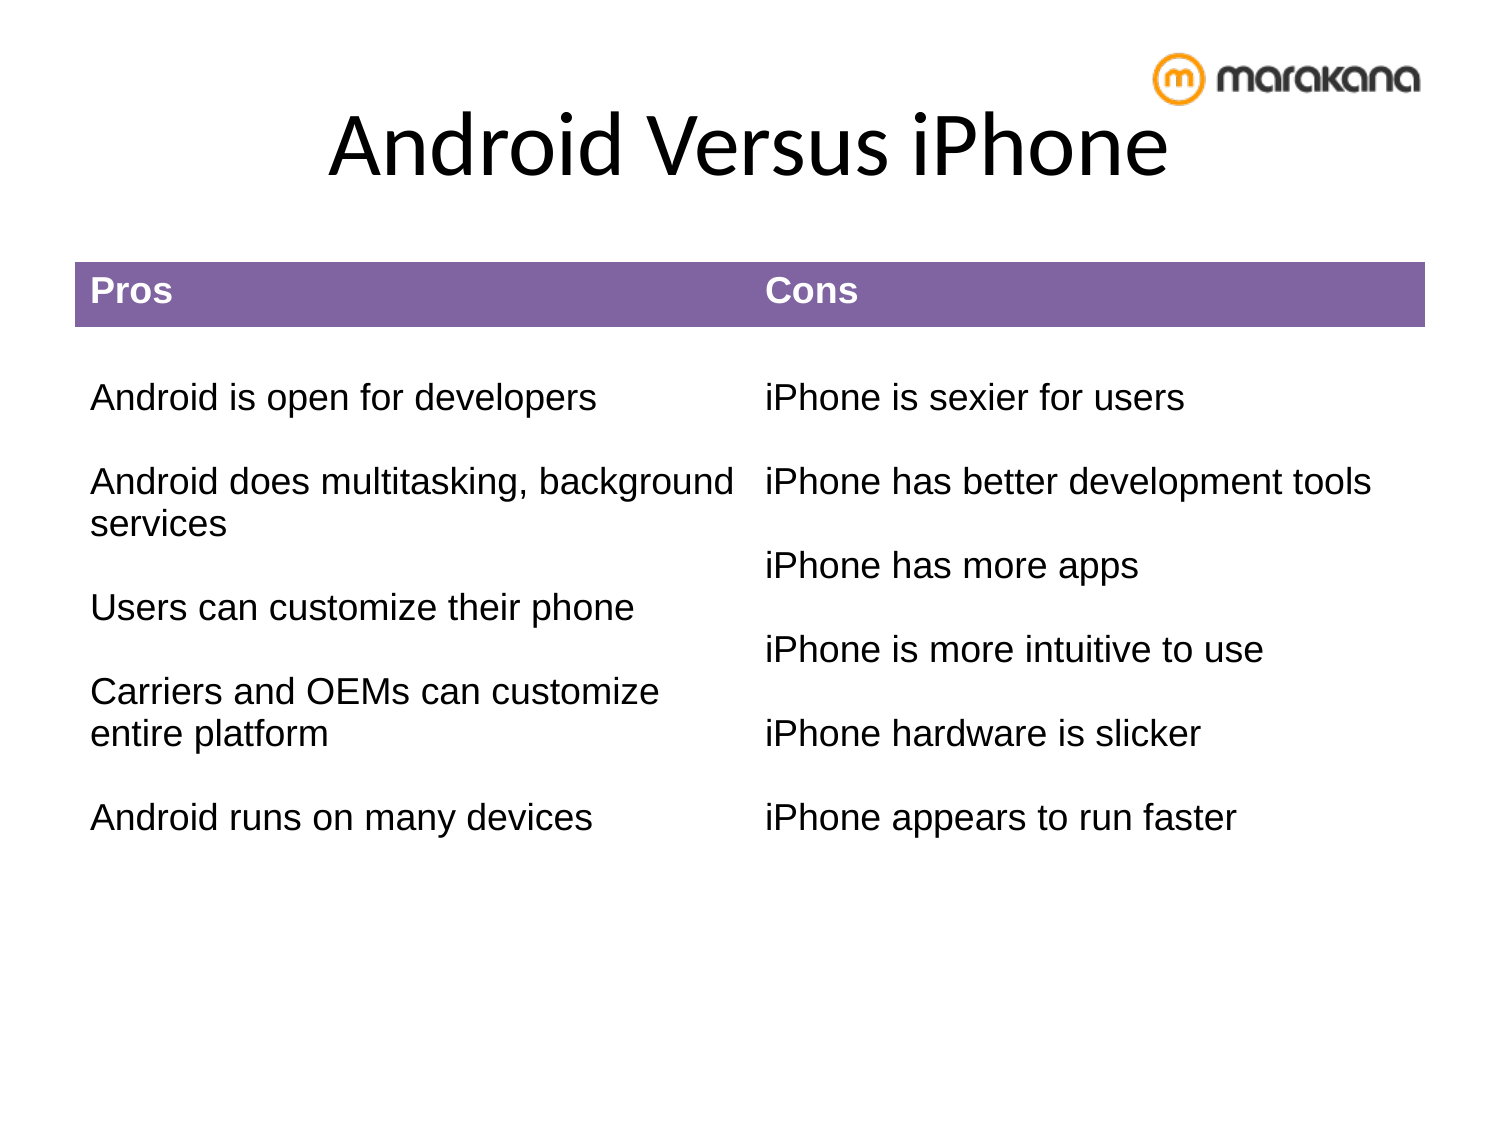

# Android Versus iPhone
| Pros | Cons |
| --- | --- |
| Android is open for developers Android does multitasking, background services Users can customize their phone Carriers and OEMs can customize entire platform Android runs on many devices | iPhone is sexier for users iPhone has better development tools iPhone has more apps iPhone is more intuitive to use iPhone hardware is slicker iPhone appears to run faster |